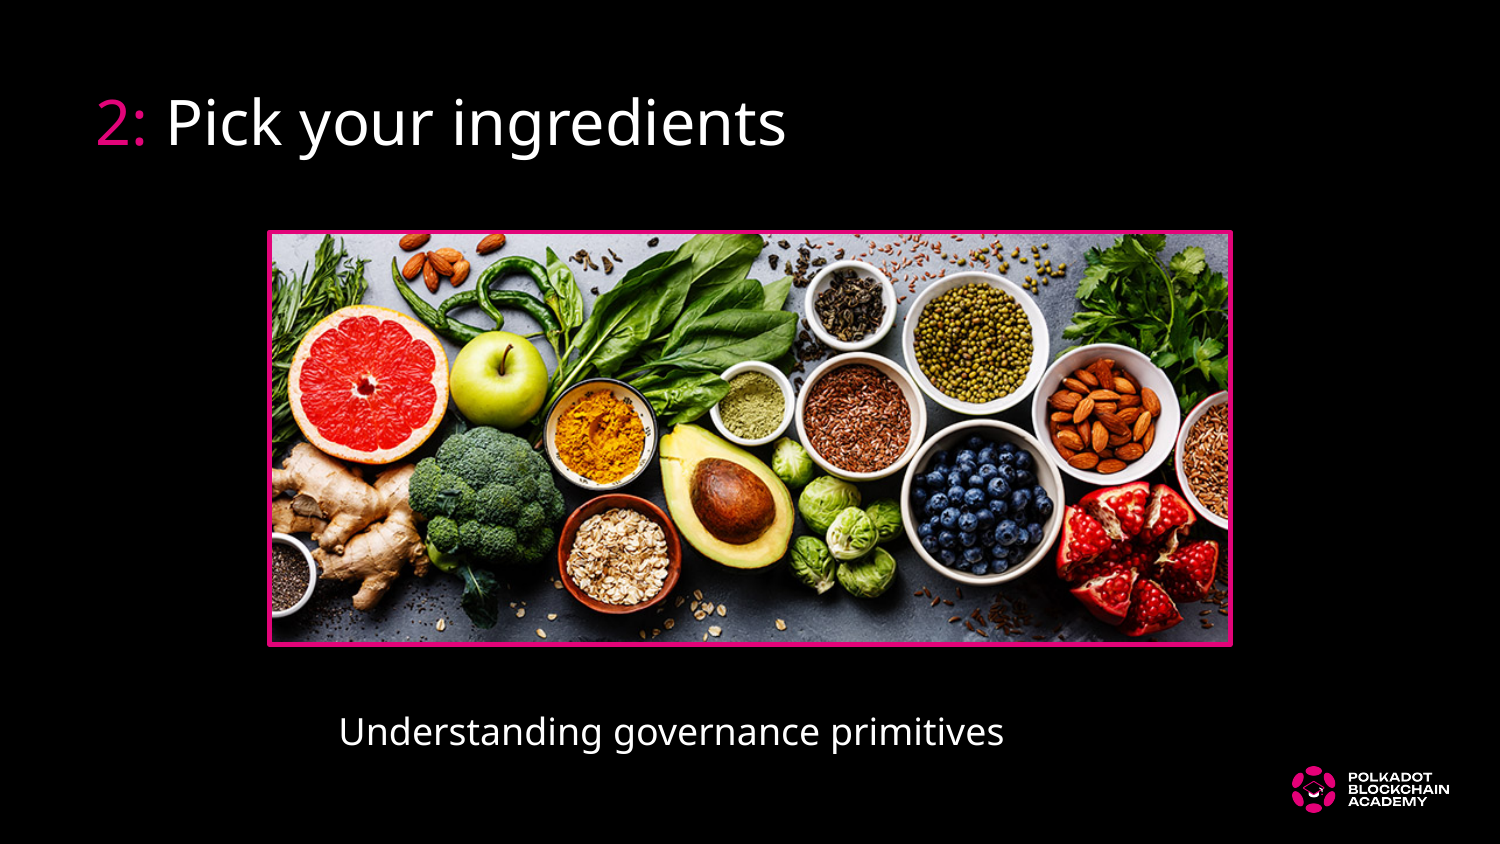

# 2: Pick your ingredients
Understanding governance primitives